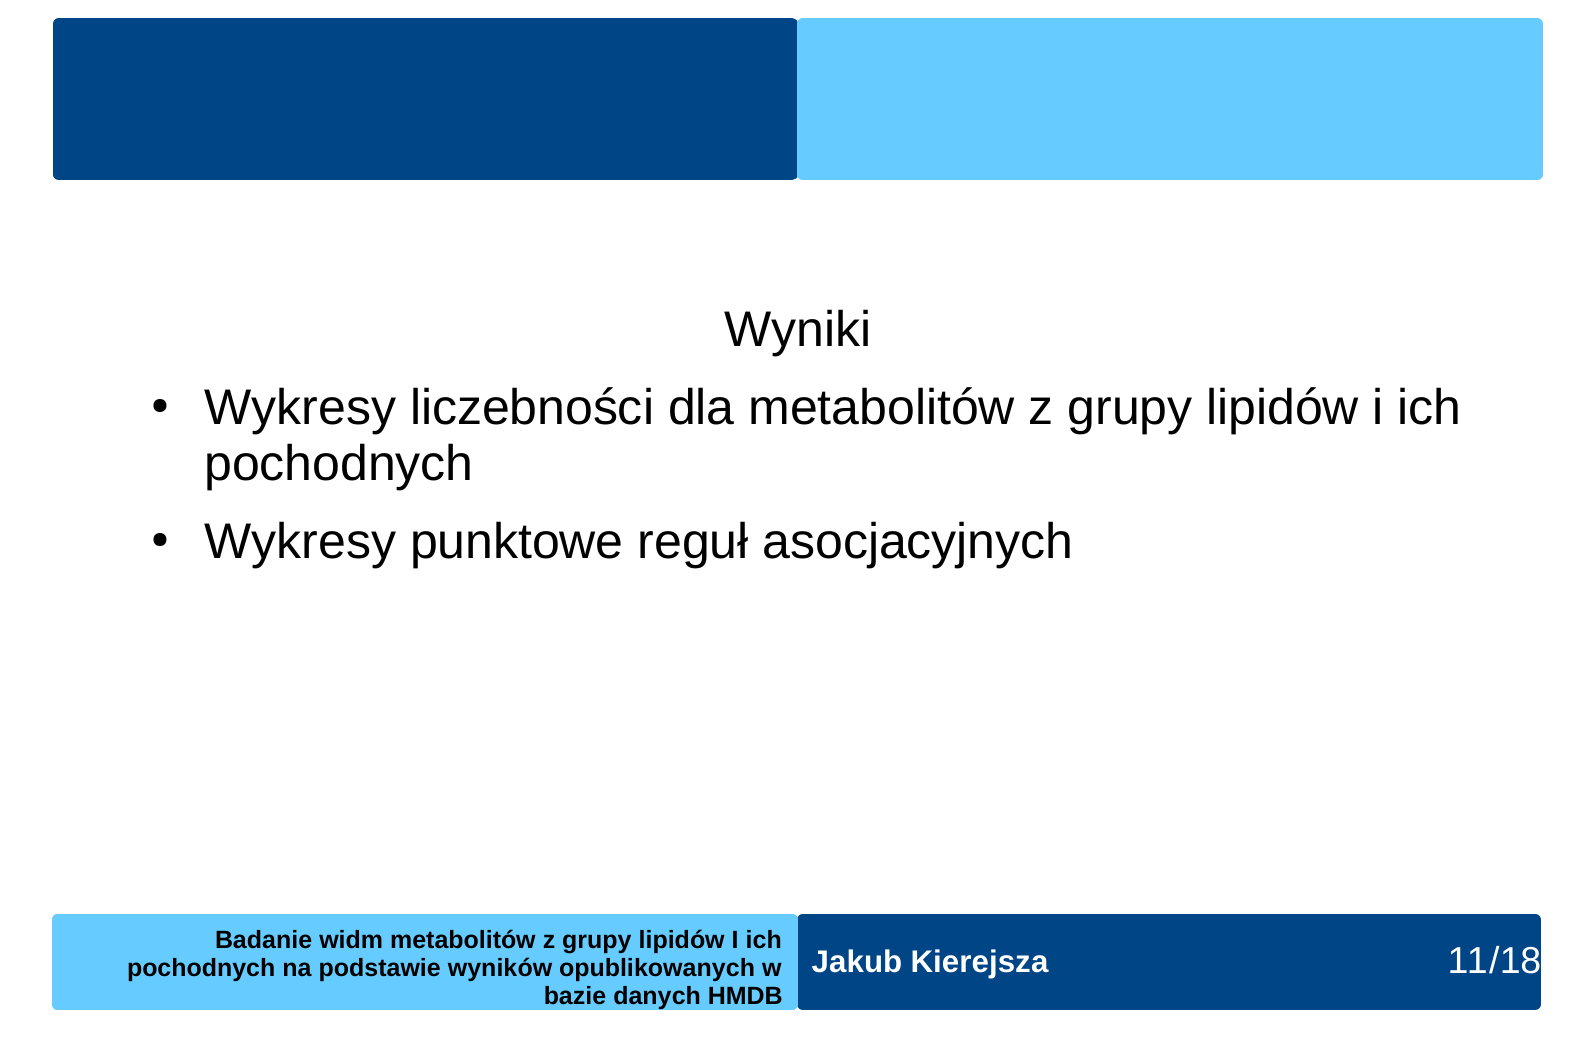

# Wyniki
Wykresy liczebności dla metabolitów z grupy lipidów i ich pochodnych
Wykresy punktowe reguł asocjacyjnych
Wieloagentowy system wyboru miejsca spotkań na urządzenia mobilne
Jakub Kierejsza
Badanie widm metabolitów z grupy lipidów I ich pochodnych na podstawie wyników opublikowanych w bazie danych HMDB